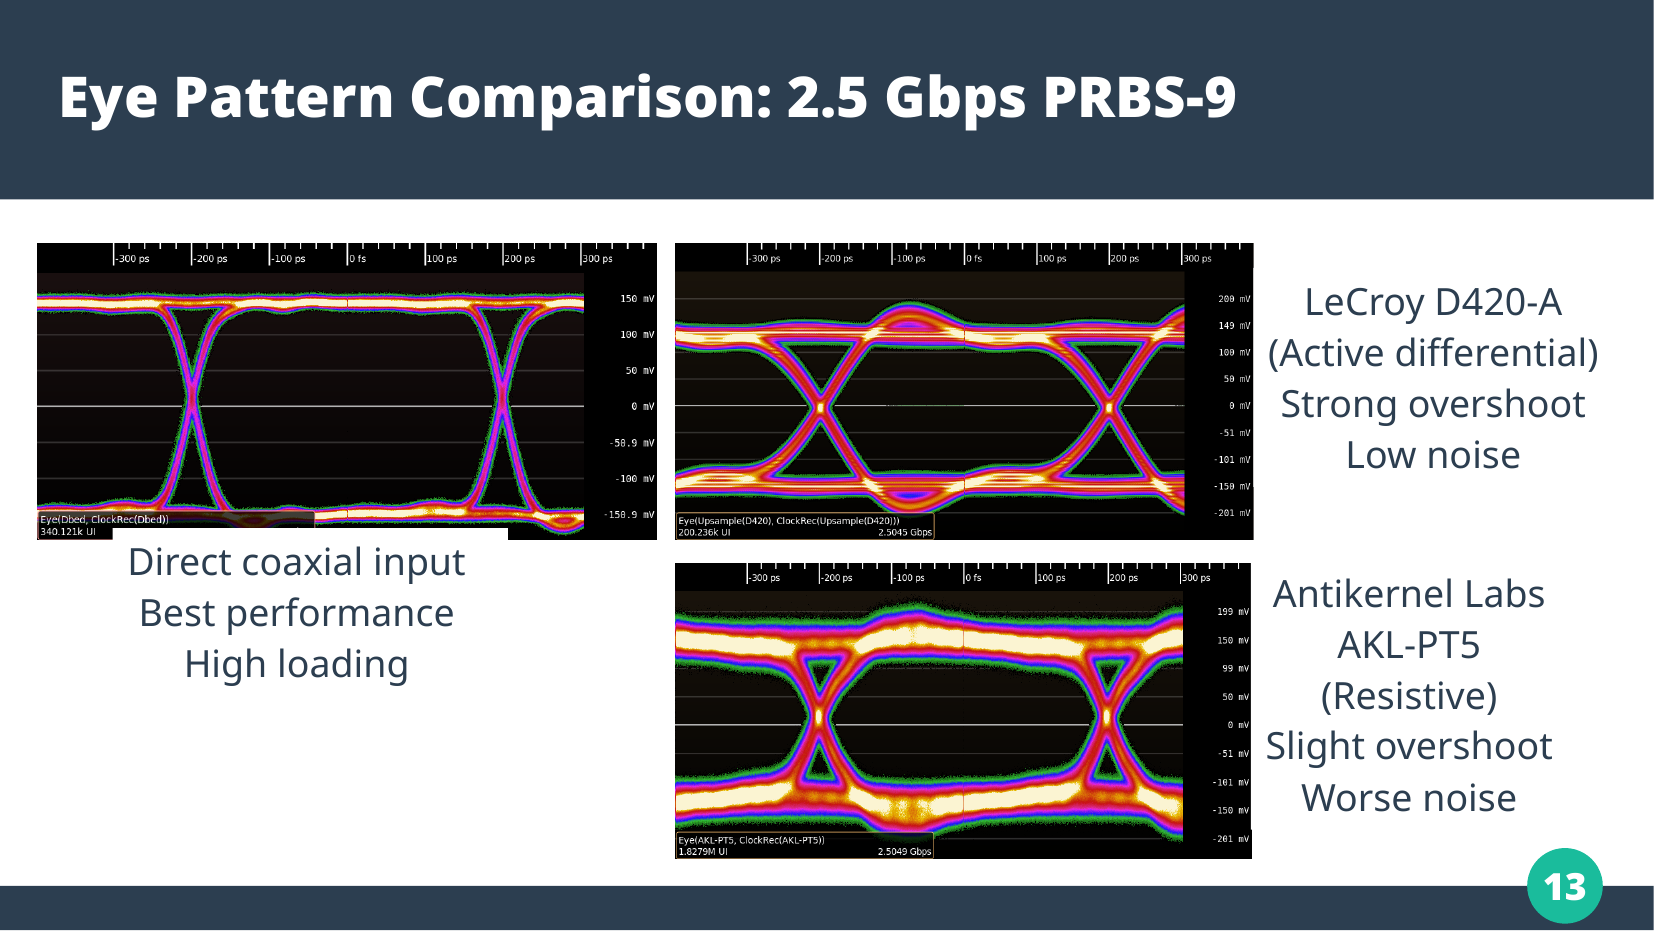

# Eye Pattern Comparison: 2.5 Gbps PRBS-9
LeCroy D420-A
(Active differential)
Strong overshoot
Low noise
Direct coaxial input
Best performance
High loading
Antikernel Labs
AKL-PT5
(Resistive)
Slight overshoot
Worse noise